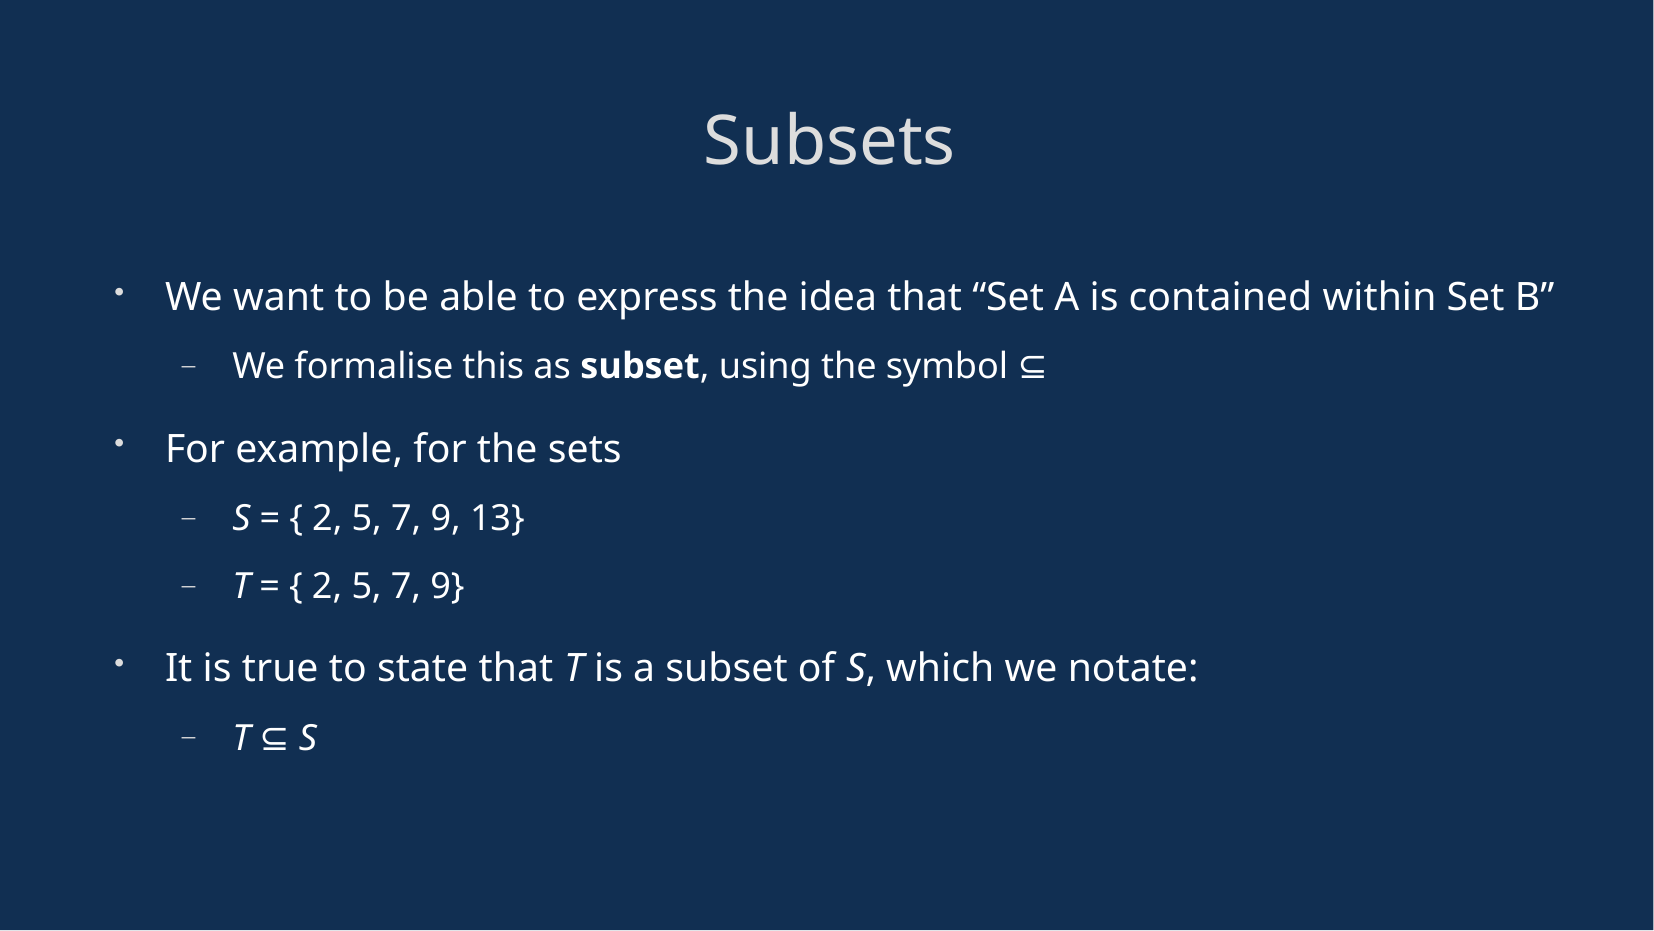

# Subsets
We want to be able to express the idea that “Set A is contained within Set B”
We formalise this as subset, using the symbol ⊆
For example, for the sets
S = { 2, 5, 7, 9, 13}
T = { 2, 5, 7, 9}
It is true to state that T is a subset of S, which we notate:
T ⊆ S